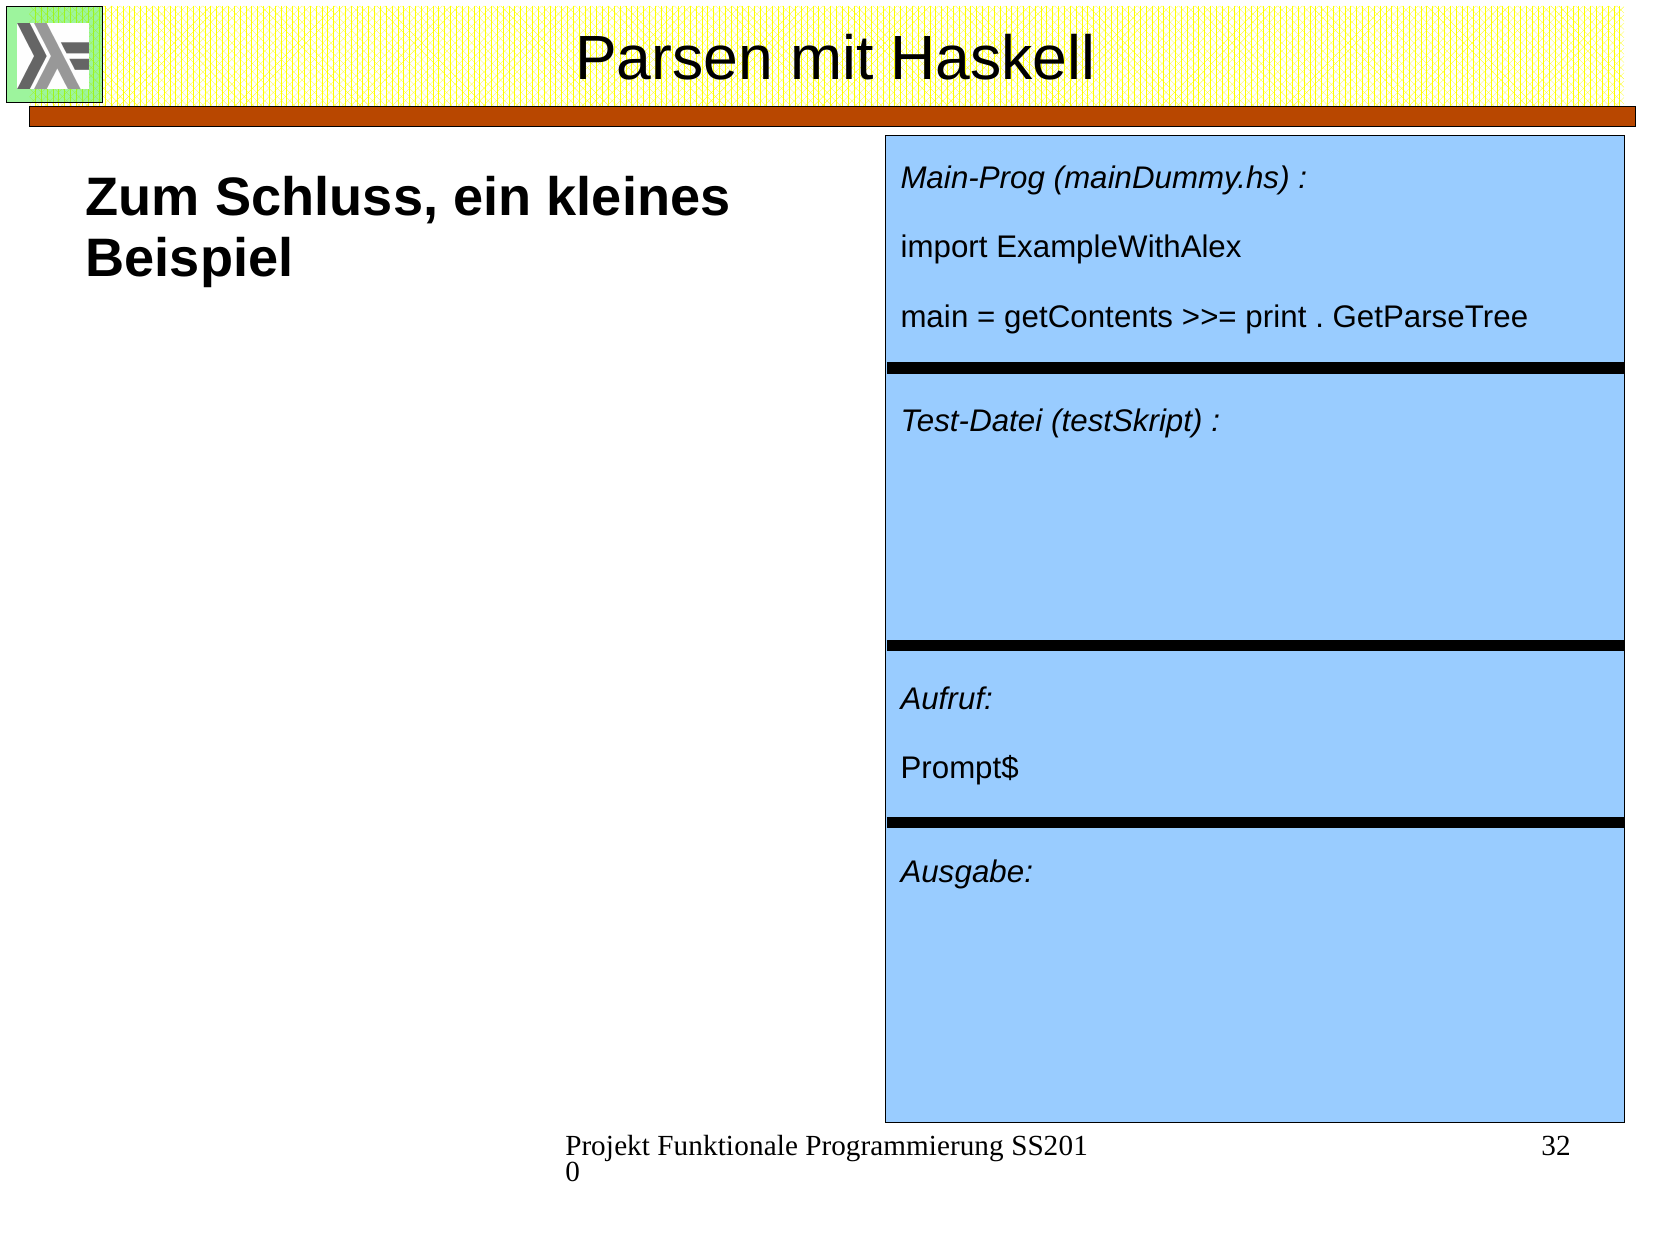

# Parsen mit Haskell
Main-Prog (mainDummy.hs) :
import ExampleWithAlex
main = getContents >>= print . GetParseTree
Test-Datei (testSkript) :
Aufruf:
Prompt$
Ausgabe:
Zum Schluss, ein kleines Beispiel
Projekt Funktionale Programmierung SS2010
32